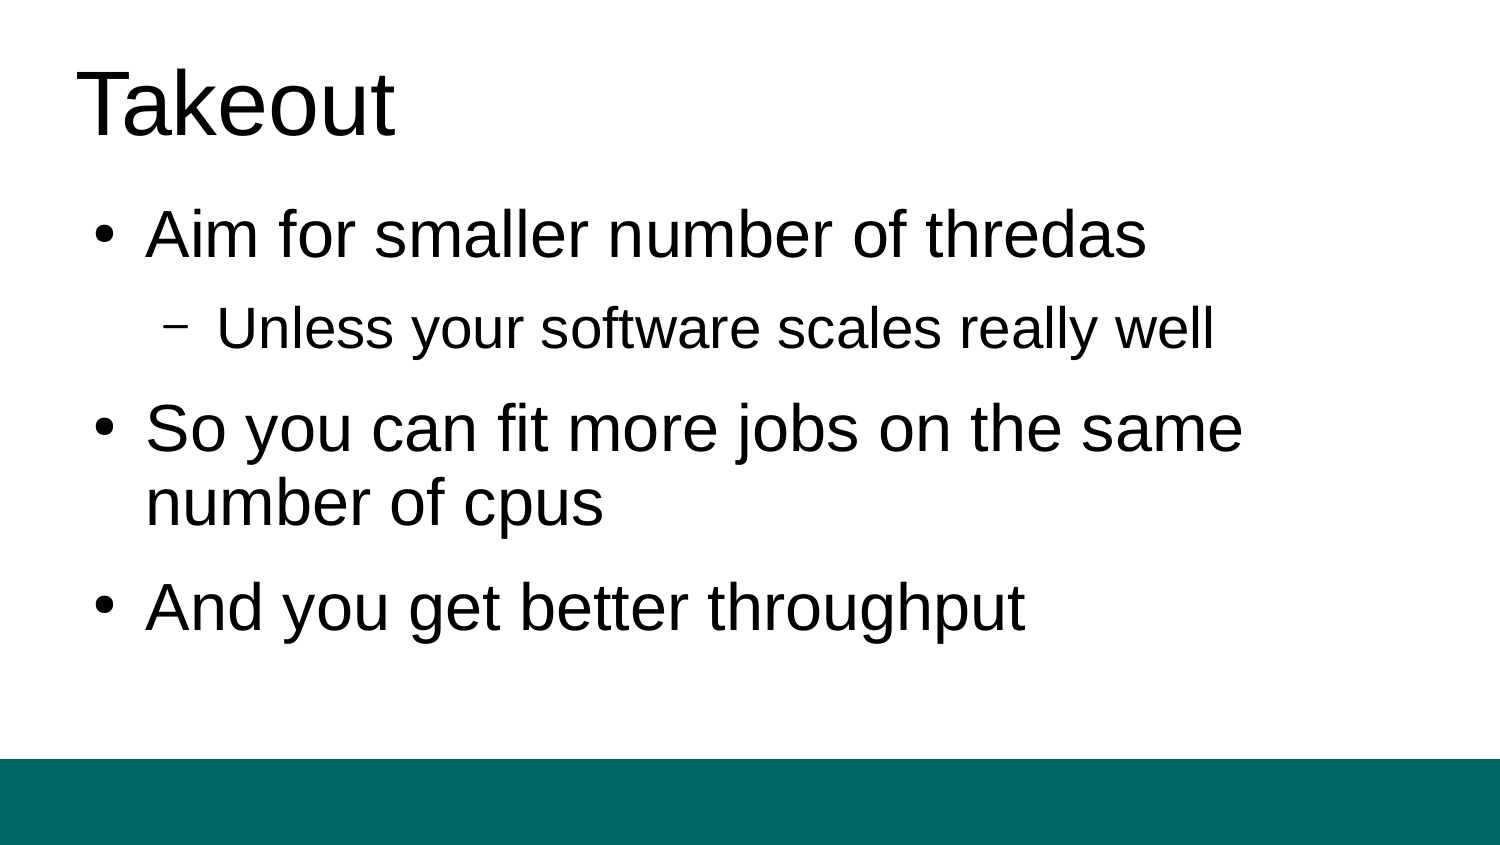

# Takeout
Aim for smaller number of thredas
Unless your software scales really well
So you can fit more jobs on the same number of cpus
And you get better throughput